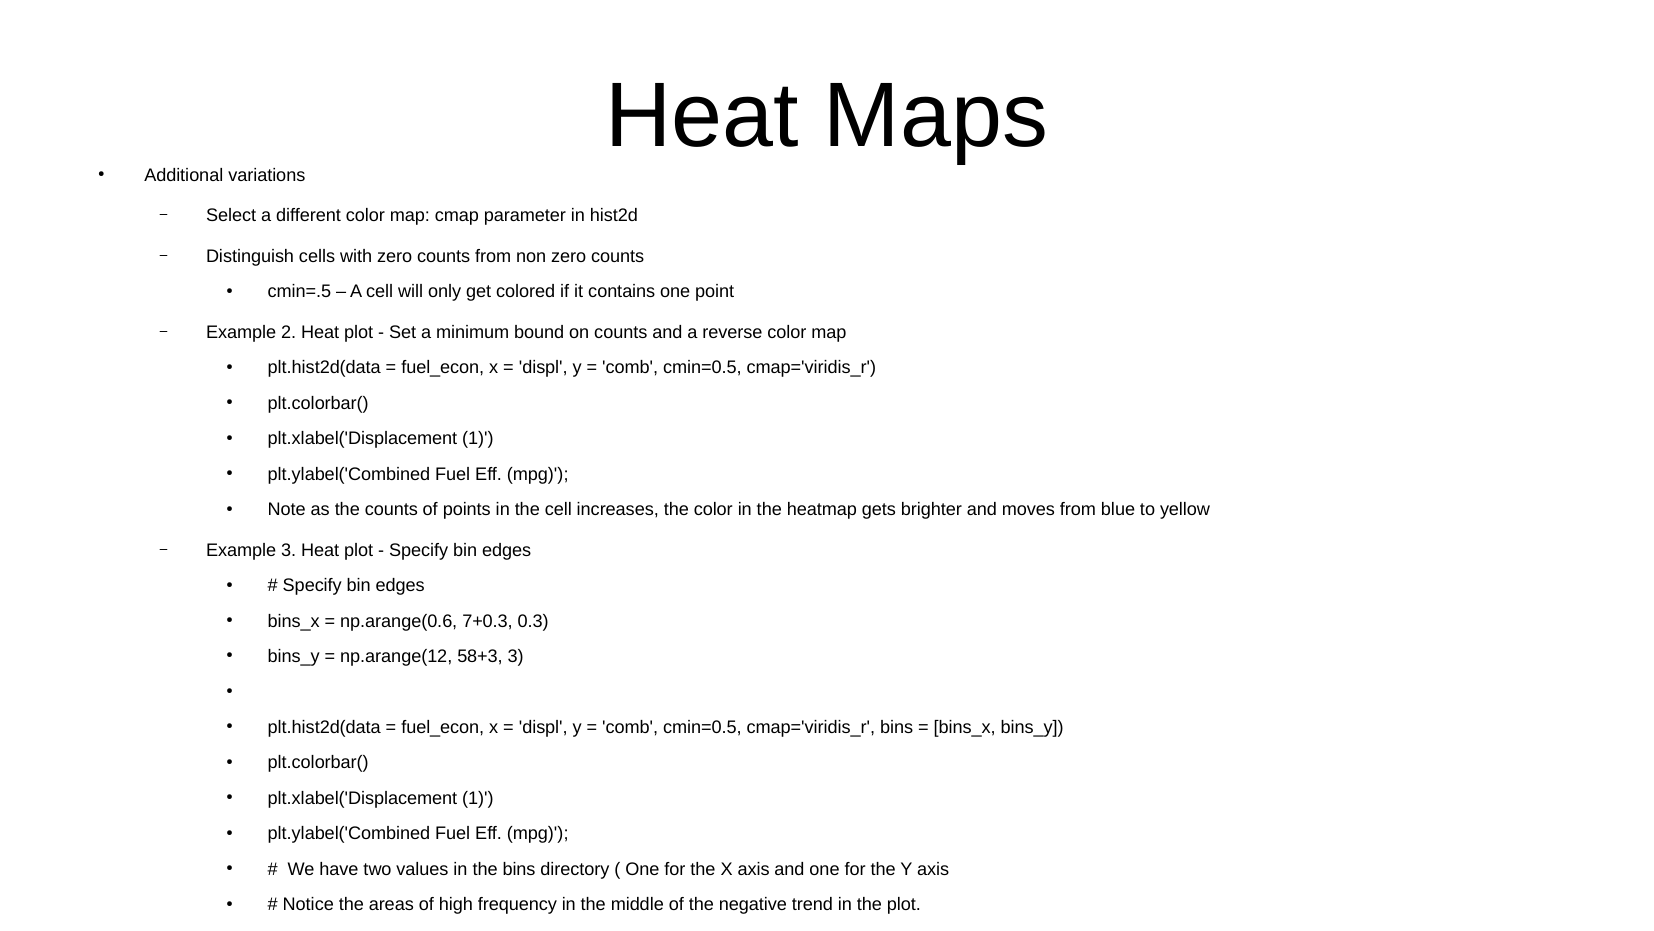

# Heat Maps
Additional variations
Select a different color map: cmap parameter in hist2d
Distinguish cells with zero counts from non zero counts
cmin=.5 – A cell will only get colored if it contains one point
Example 2. Heat plot - Set a minimum bound on counts and a reverse color map
plt.hist2d(data = fuel_econ, x = 'displ', y = 'comb', cmin=0.5, cmap='viridis_r')
plt.colorbar()
plt.xlabel('Displacement (1)')
plt.ylabel('Combined Fuel Eff. (mpg)');
Note as the counts of points in the cell increases, the color in the heatmap gets brighter and moves from blue to yellow
Example 3. Heat plot - Specify bin edges
# Specify bin edges
bins_x = np.arange(0.6, 7+0.3, 0.3)
bins_y = np.arange(12, 58+3, 3)
plt.hist2d(data = fuel_econ, x = 'displ', y = 'comb', cmin=0.5, cmap='viridis_r', bins = [bins_x, bins_y])
plt.colorbar()
plt.xlabel('Displacement (1)')
plt.ylabel('Combined Fuel Eff. (mpg)');
# We have two values in the bins directory ( One for the X axis and one for the Y axis
# Notice the areas of high frequency in the middle of the negative trend in the plot.